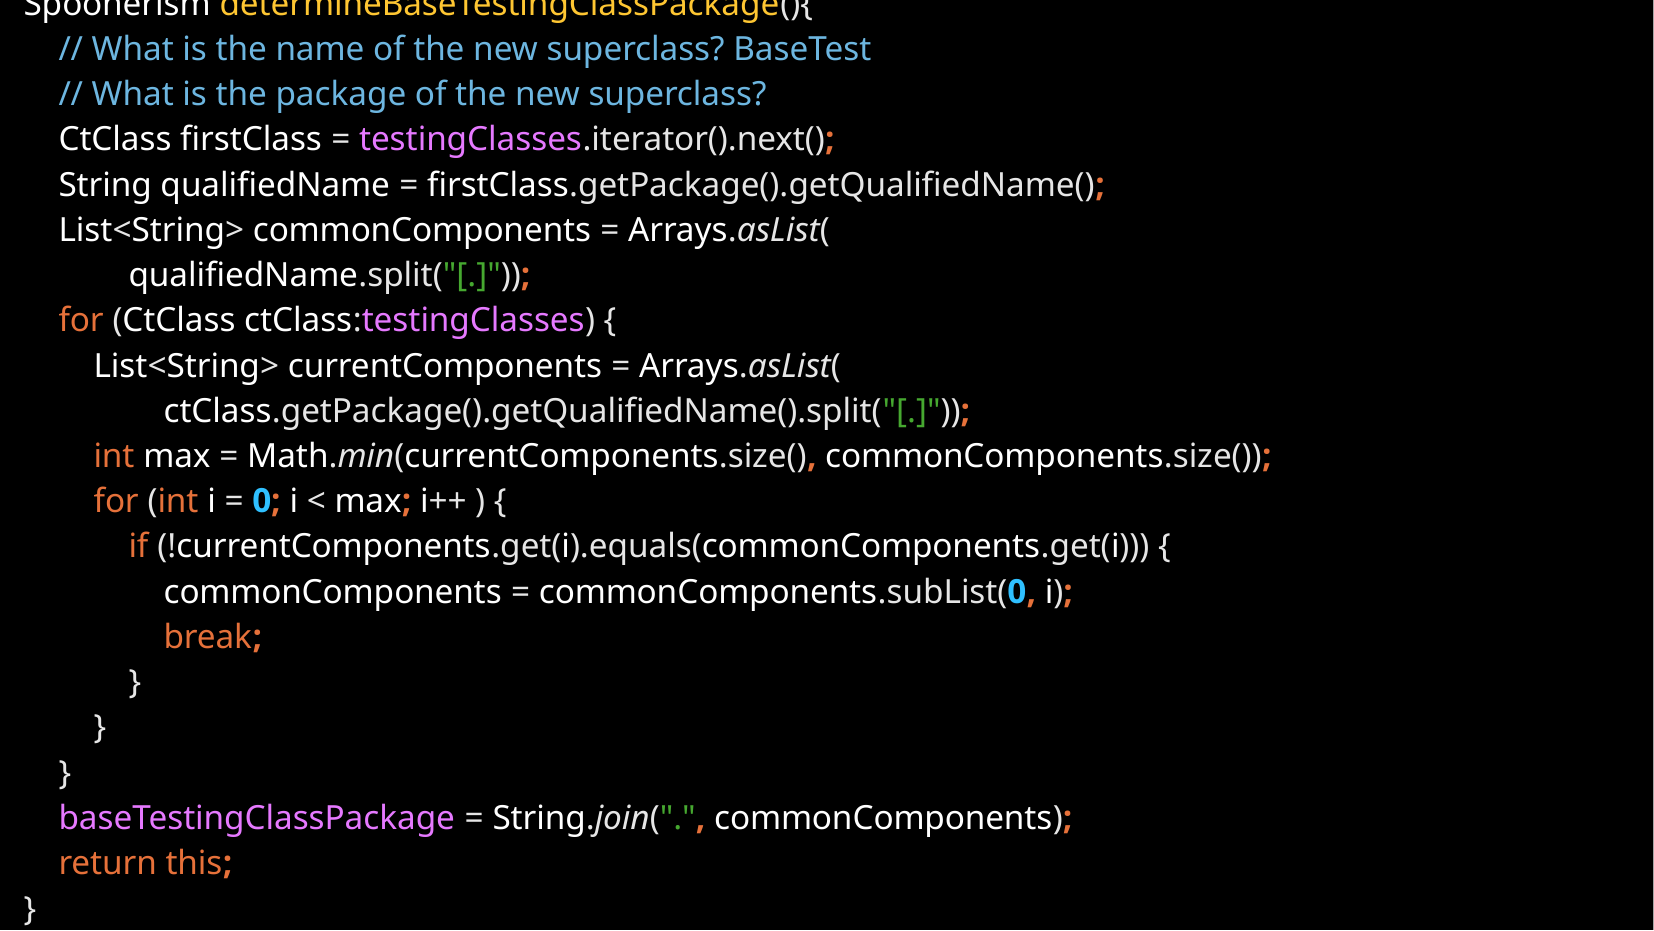

# Spoonerism determineBaseTestingClassPackage(){
 // What is the name of the new superclass? BaseTest
 // What is the package of the new superclass?
 CtClass firstClass = testingClasses.iterator().next();
 String qualifiedName = firstClass.getPackage().getQualifiedName();
 List<String> commonComponents = Arrays.asList(
 qualifiedName.split("[.]"));
 for (CtClass ctClass:testingClasses) {
 List<String> currentComponents = Arrays.asList(
 ctClass.getPackage().getQualifiedName().split("[.]"));
 int max = Math.min(currentComponents.size(), commonComponents.size());
 for (int i = 0; i < max; i++ ) {
 if (!currentComponents.get(i).equals(commonComponents.get(i))) {
 commonComponents = commonComponents.subList(0, i);
 break;
 }
 }
 }
 baseTestingClassPackage = String.join(".", commonComponents);
 return this;
}